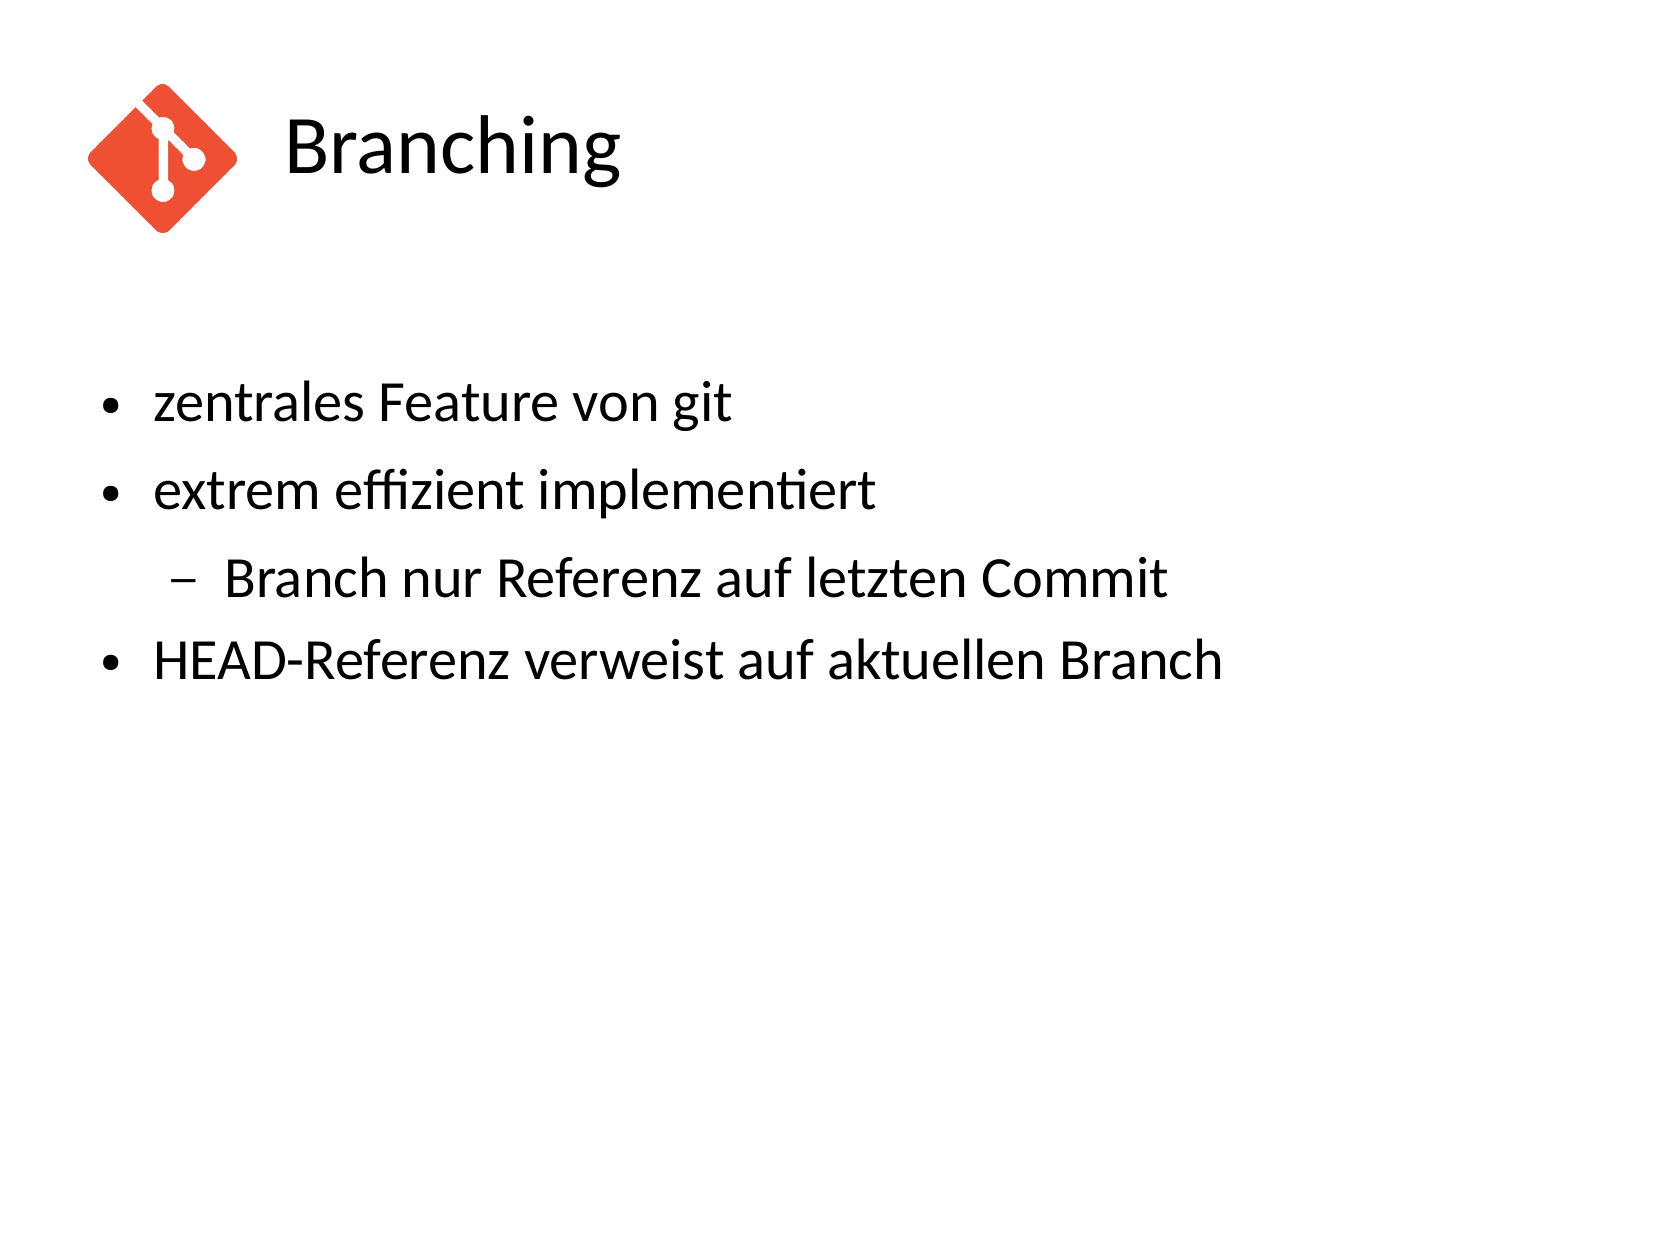

# Branching
zentrales Feature von git
extrem effizient implementiert
Branch nur Referenz auf letzten Commit
HEAD-Referenz verweist auf aktuellen Branch